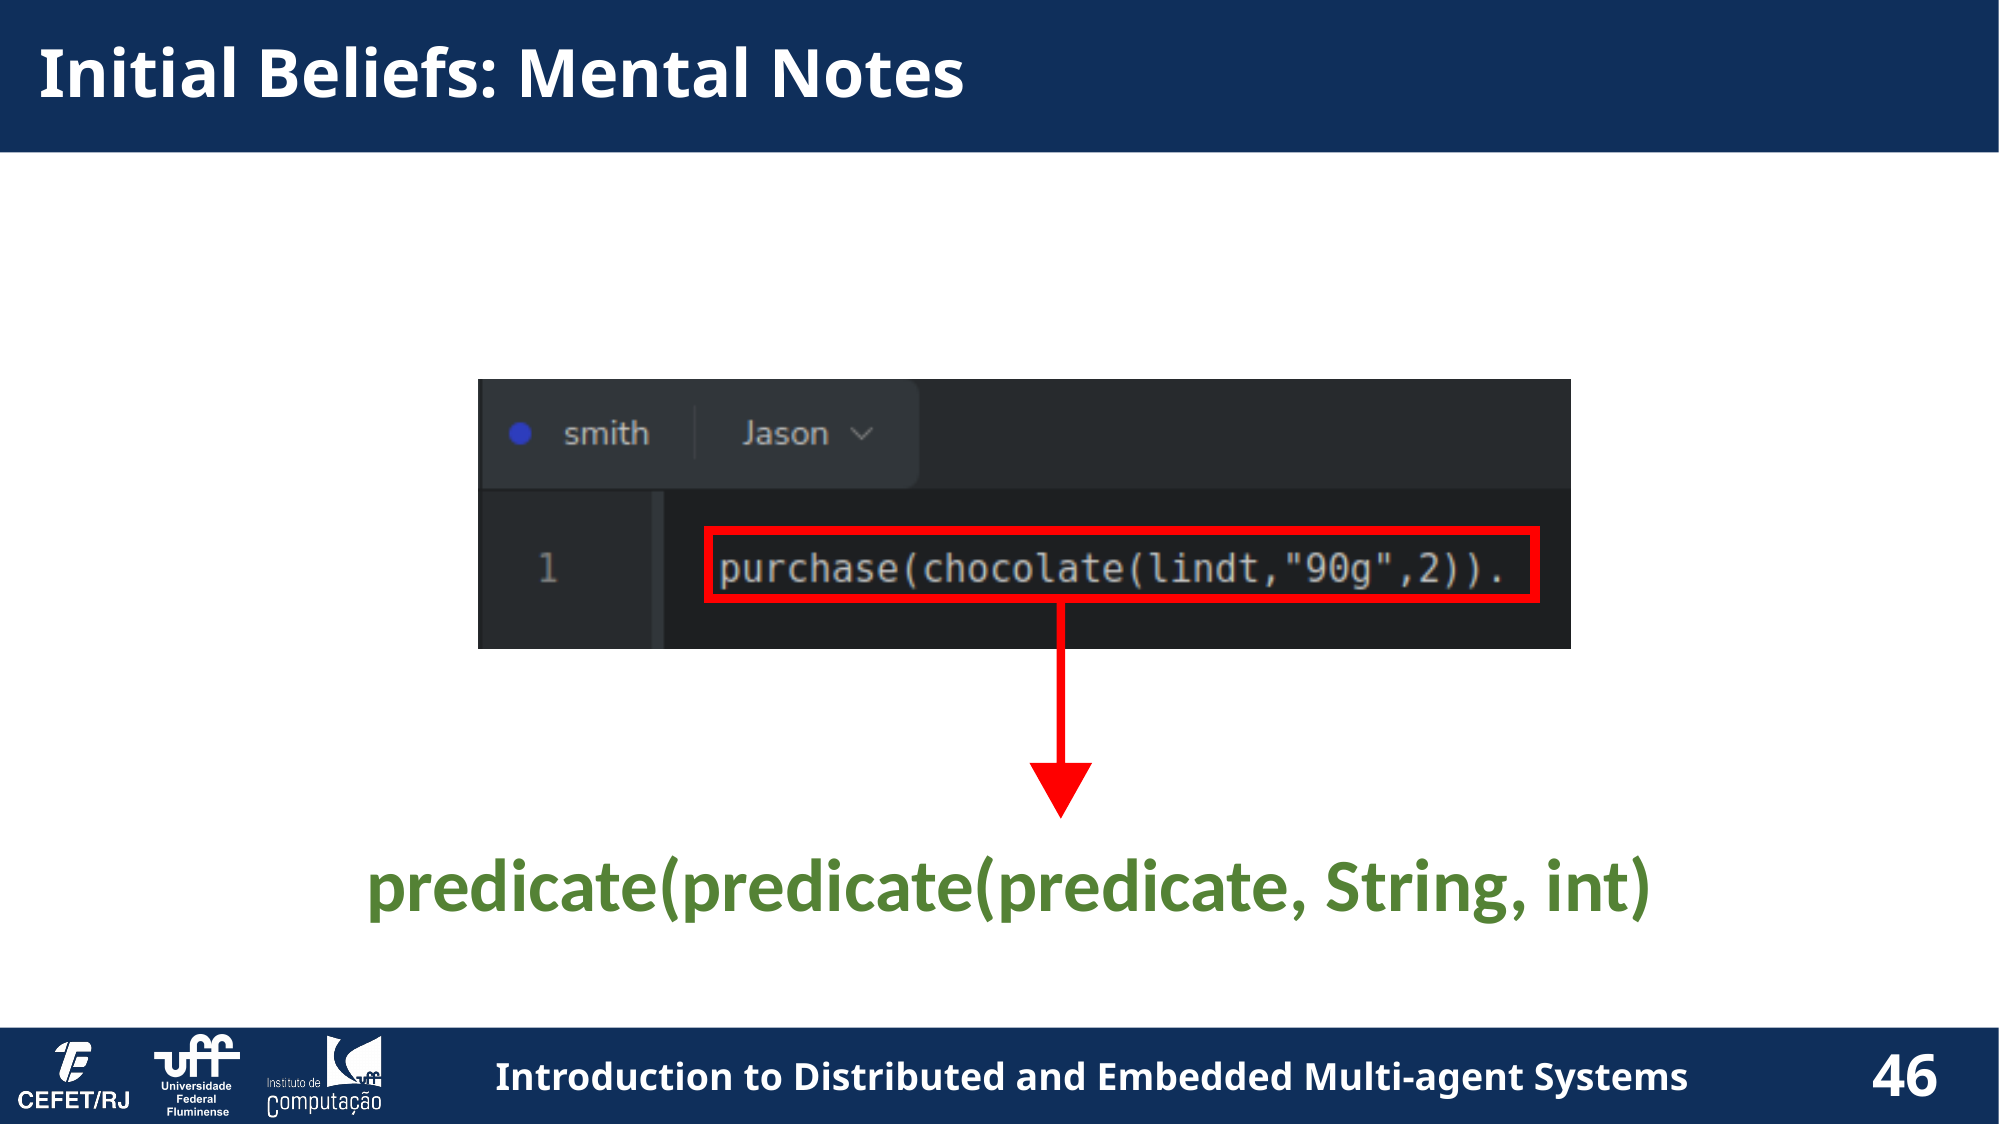

Initial Beliefs: Mental Notes
predicate(predicate(predicate, String, int)